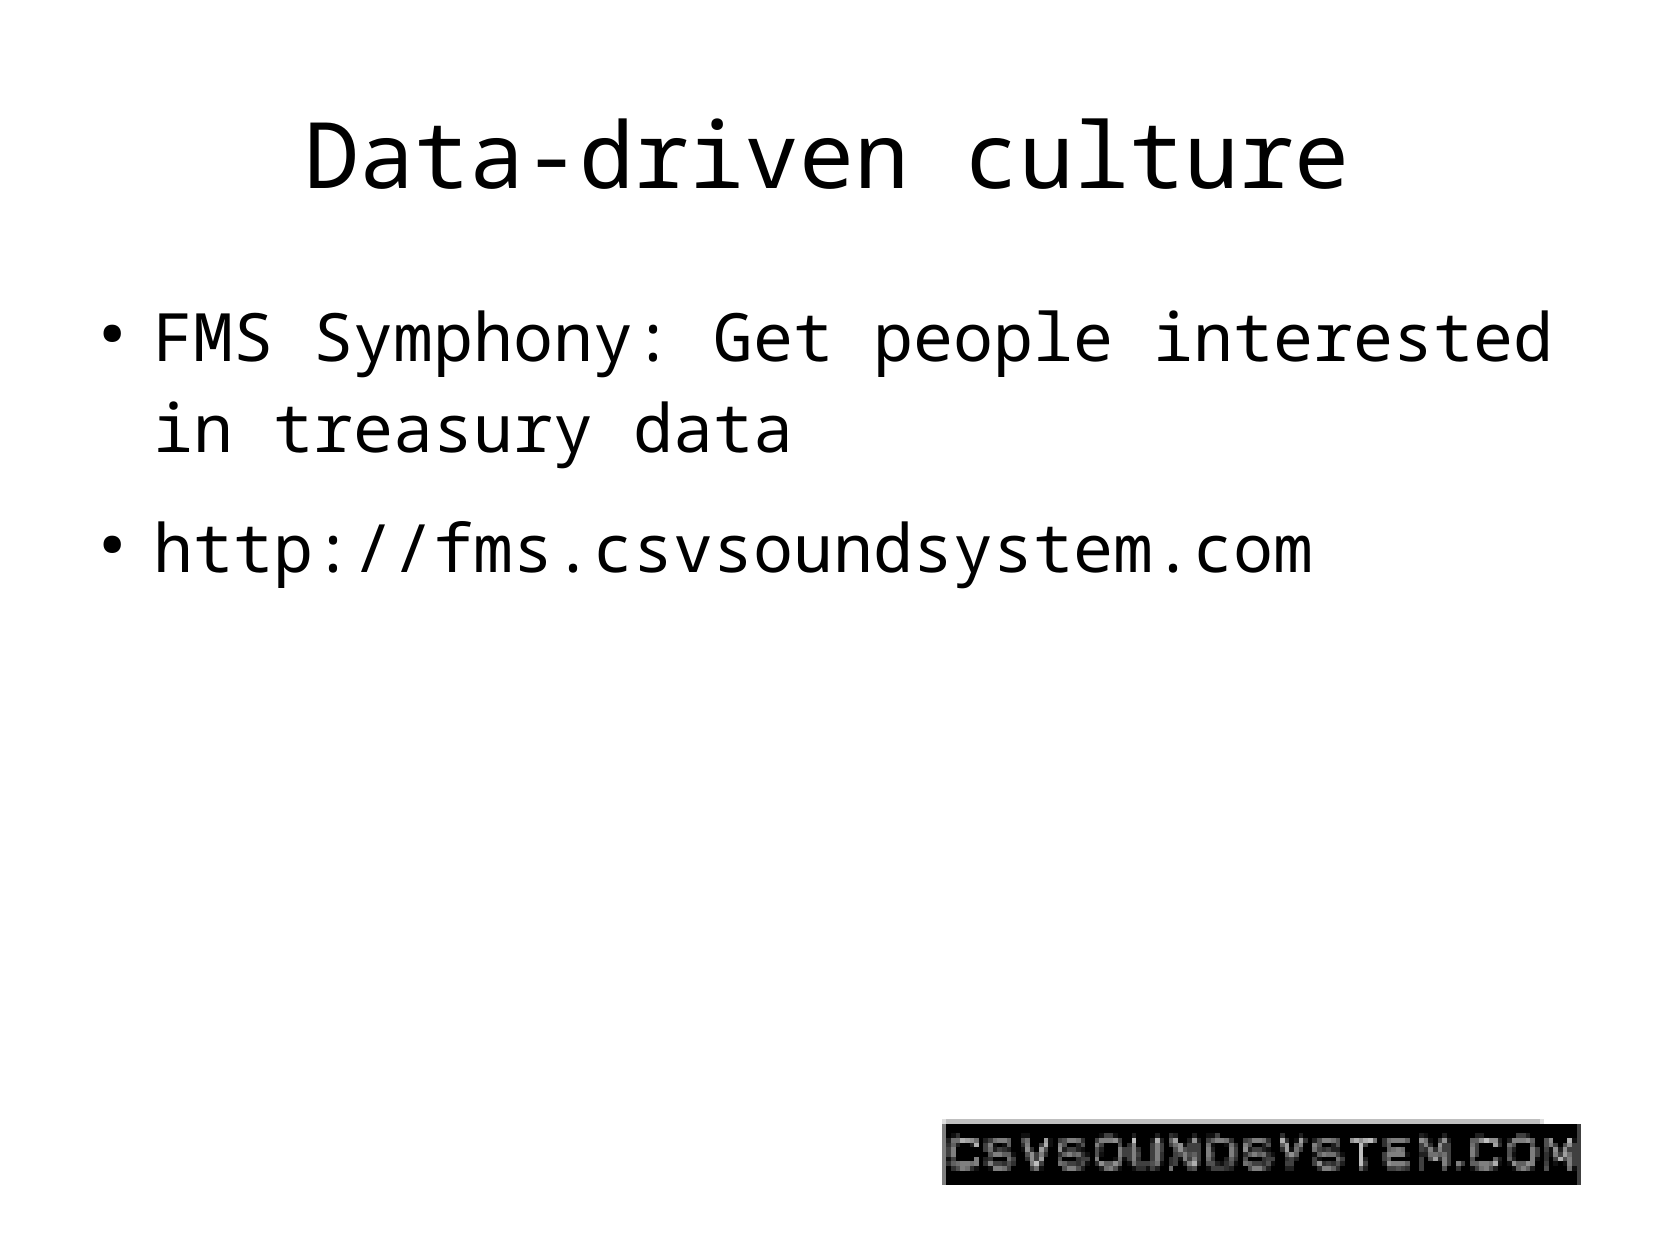

# Data-driven culture
FMS Symphony: Get people interested in treasury data
http://fms.csvsoundsystem.com